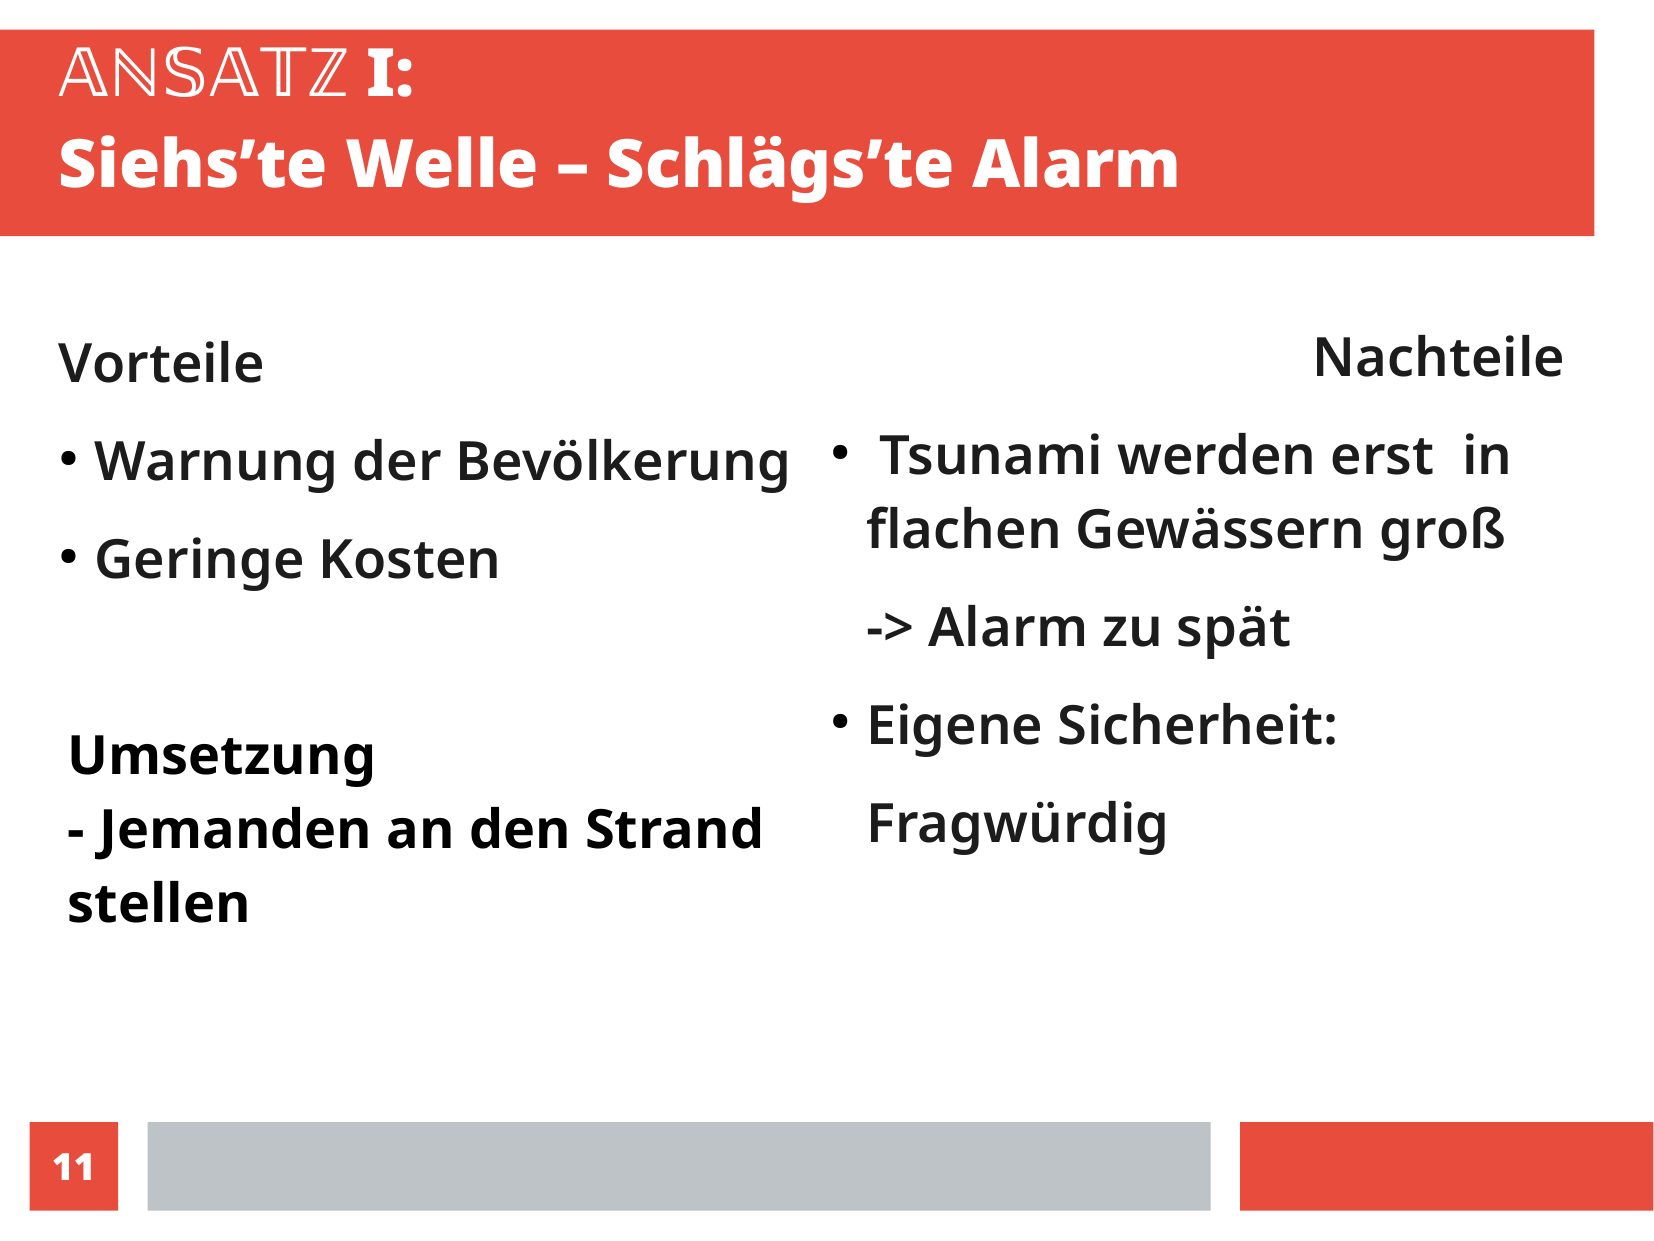

# 𝔸ℕ𝕊𝔸𝕋ℤ I: Siehs’te Welle – Schlägs’te Alarm
Nachteile
 Tsunami werden erst in flachen Gewässern groß
-> Alarm zu spät
Eigene Sicherheit:
Fragwürdig
Vorteile
Warnung der Bevölkerung
Geringe Kosten
Umsetzung
- Jemanden an den Strand stellen
11